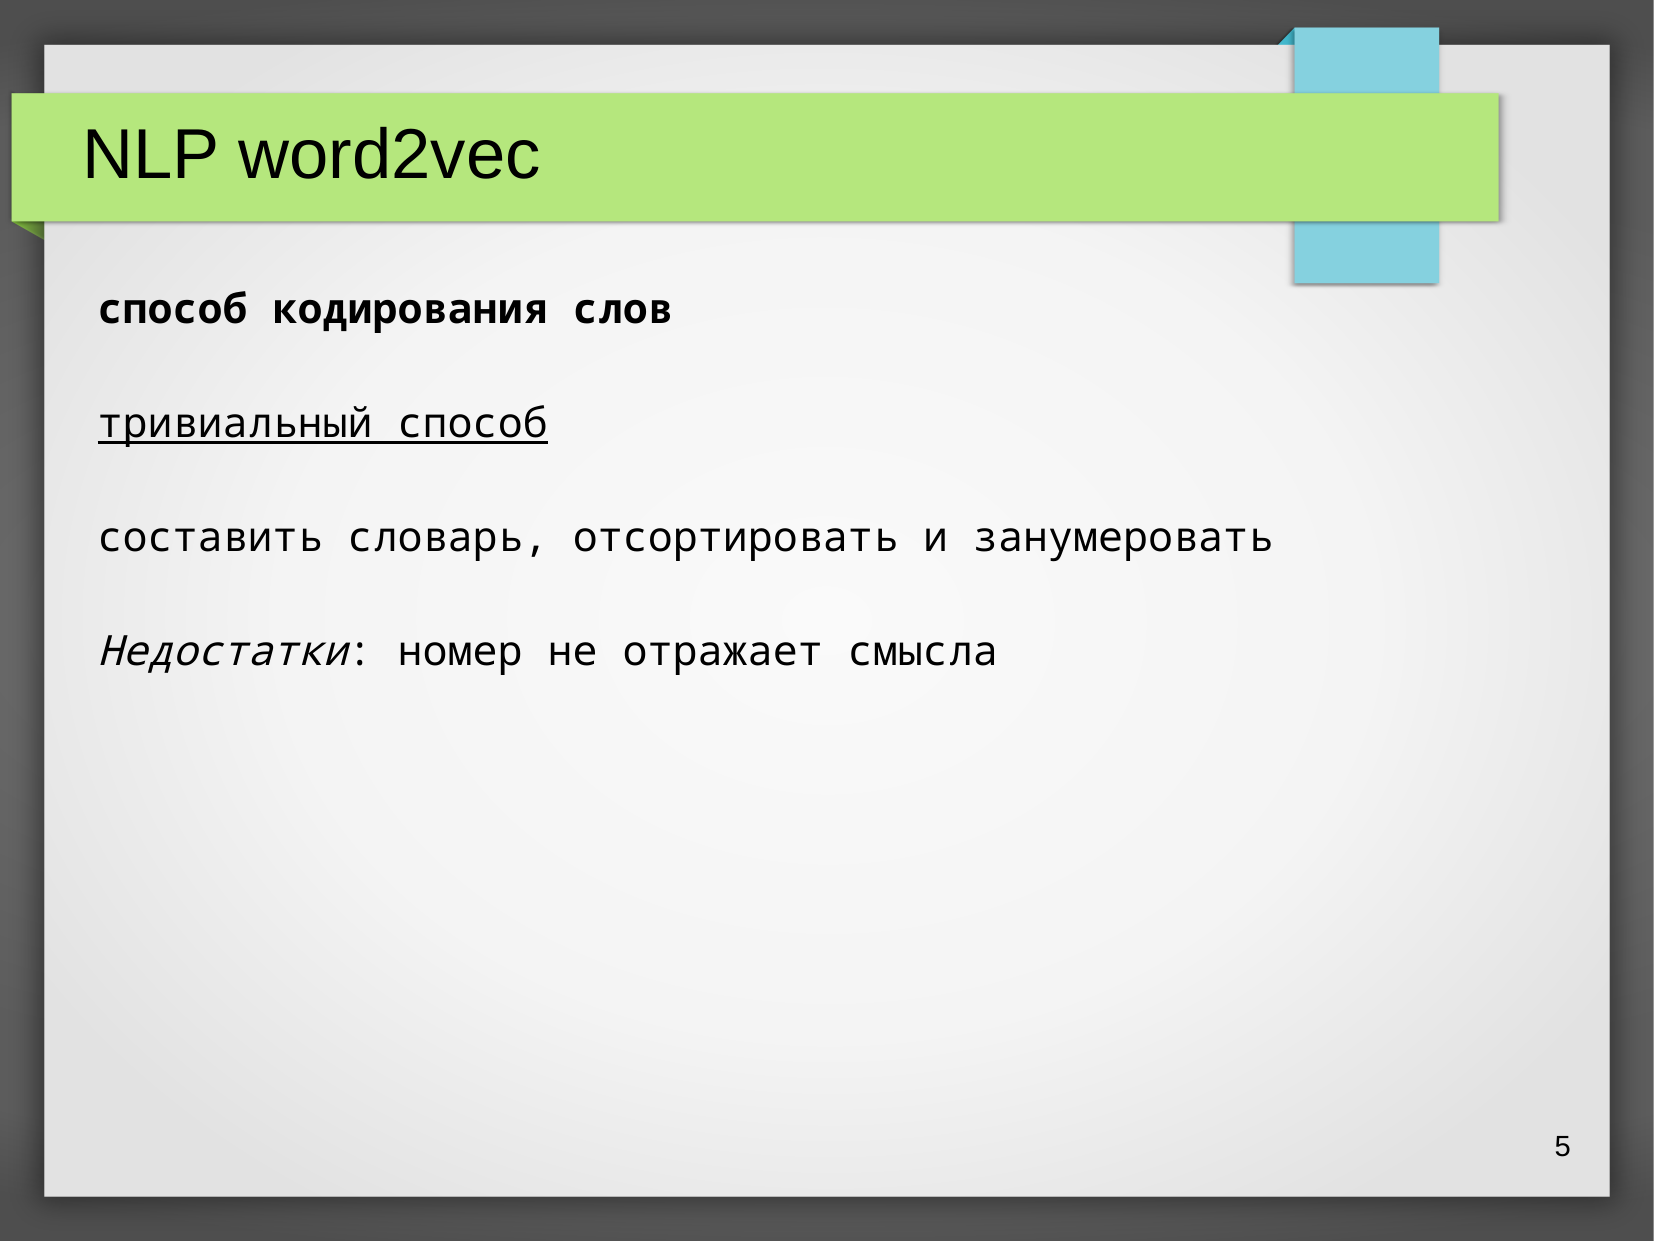

# NLP word2vec
способ кодирования слов
тривиальный способ
составить словарь, отсортировать и занумеровать
Недостатки: номер не отражает смысла
5